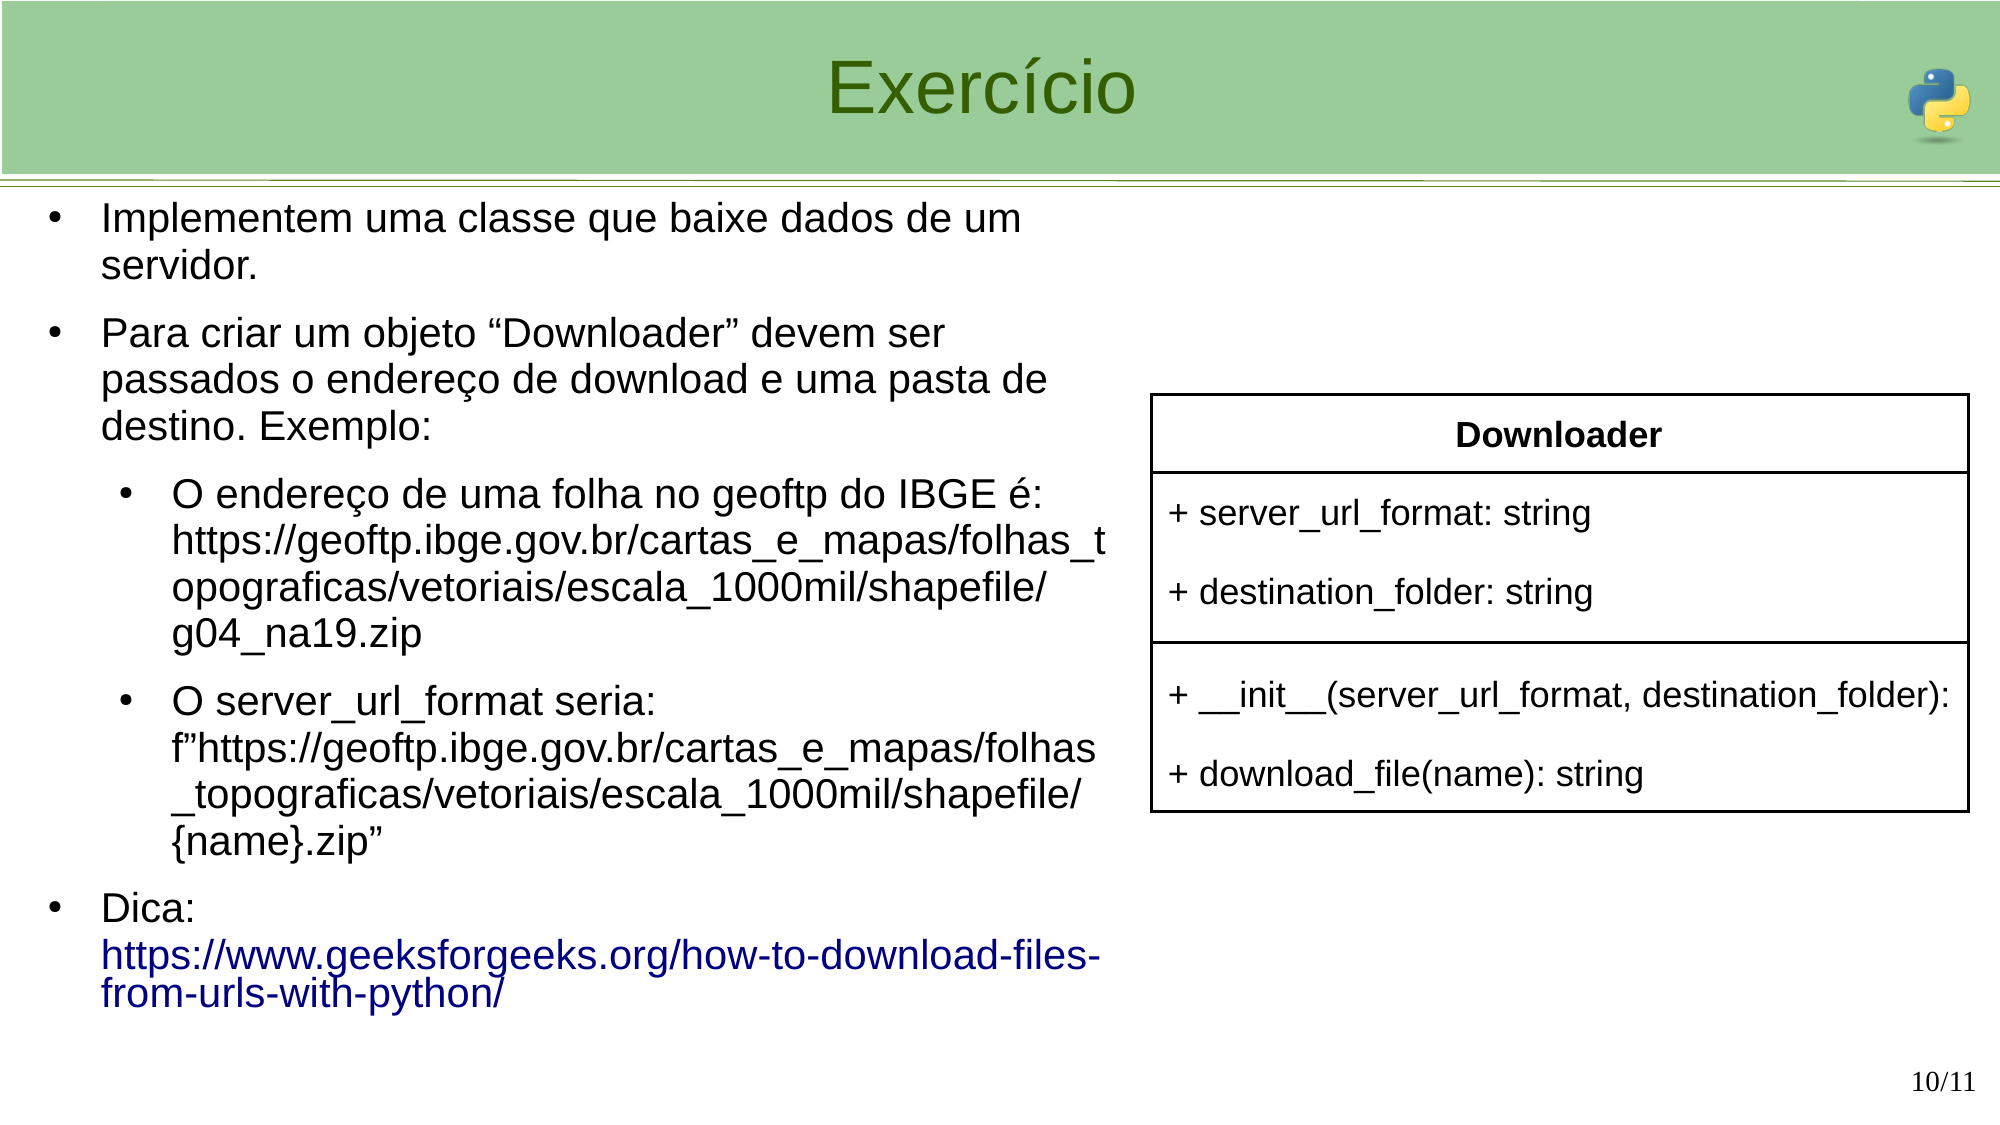

# Exercício
Implementem uma classe que baixe dados de um servidor.
Para criar um objeto “Downloader” devem ser passados o endereço de download e uma pasta de destino. Exemplo:
O endereço de uma folha no geoftp do IBGE é: https://geoftp.ibge.gov.br/cartas_e_mapas/folhas_topograficas/vetoriais/escala_1000mil/shapefile/g04_na19.zip
O server_url_format seria: f”https://geoftp.ibge.gov.br/cartas_e_mapas/folhas_topograficas/vetoriais/escala_1000mil/shapefile/{name}.zip”
Dica: https://www.geeksforgeeks.org/how-to-download-files-from-urls-with-python/
10